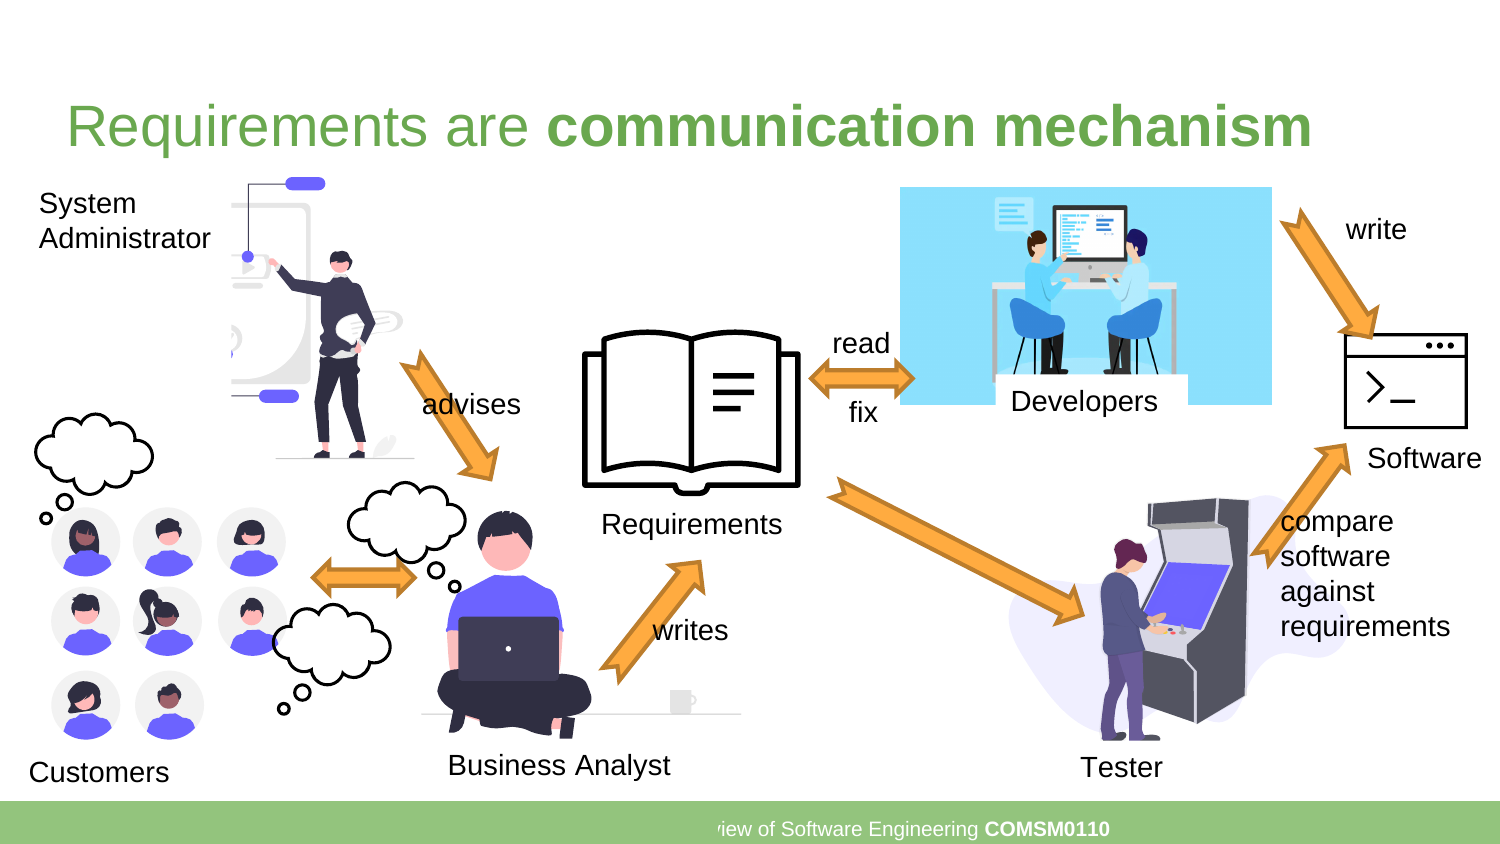

# Requirements are communication mechanism
System
Administrator
write
read
Developers
advises
fix
Requirements
Software
compare
software
against
requirements
writes
Business Analyst
Tester
Customers